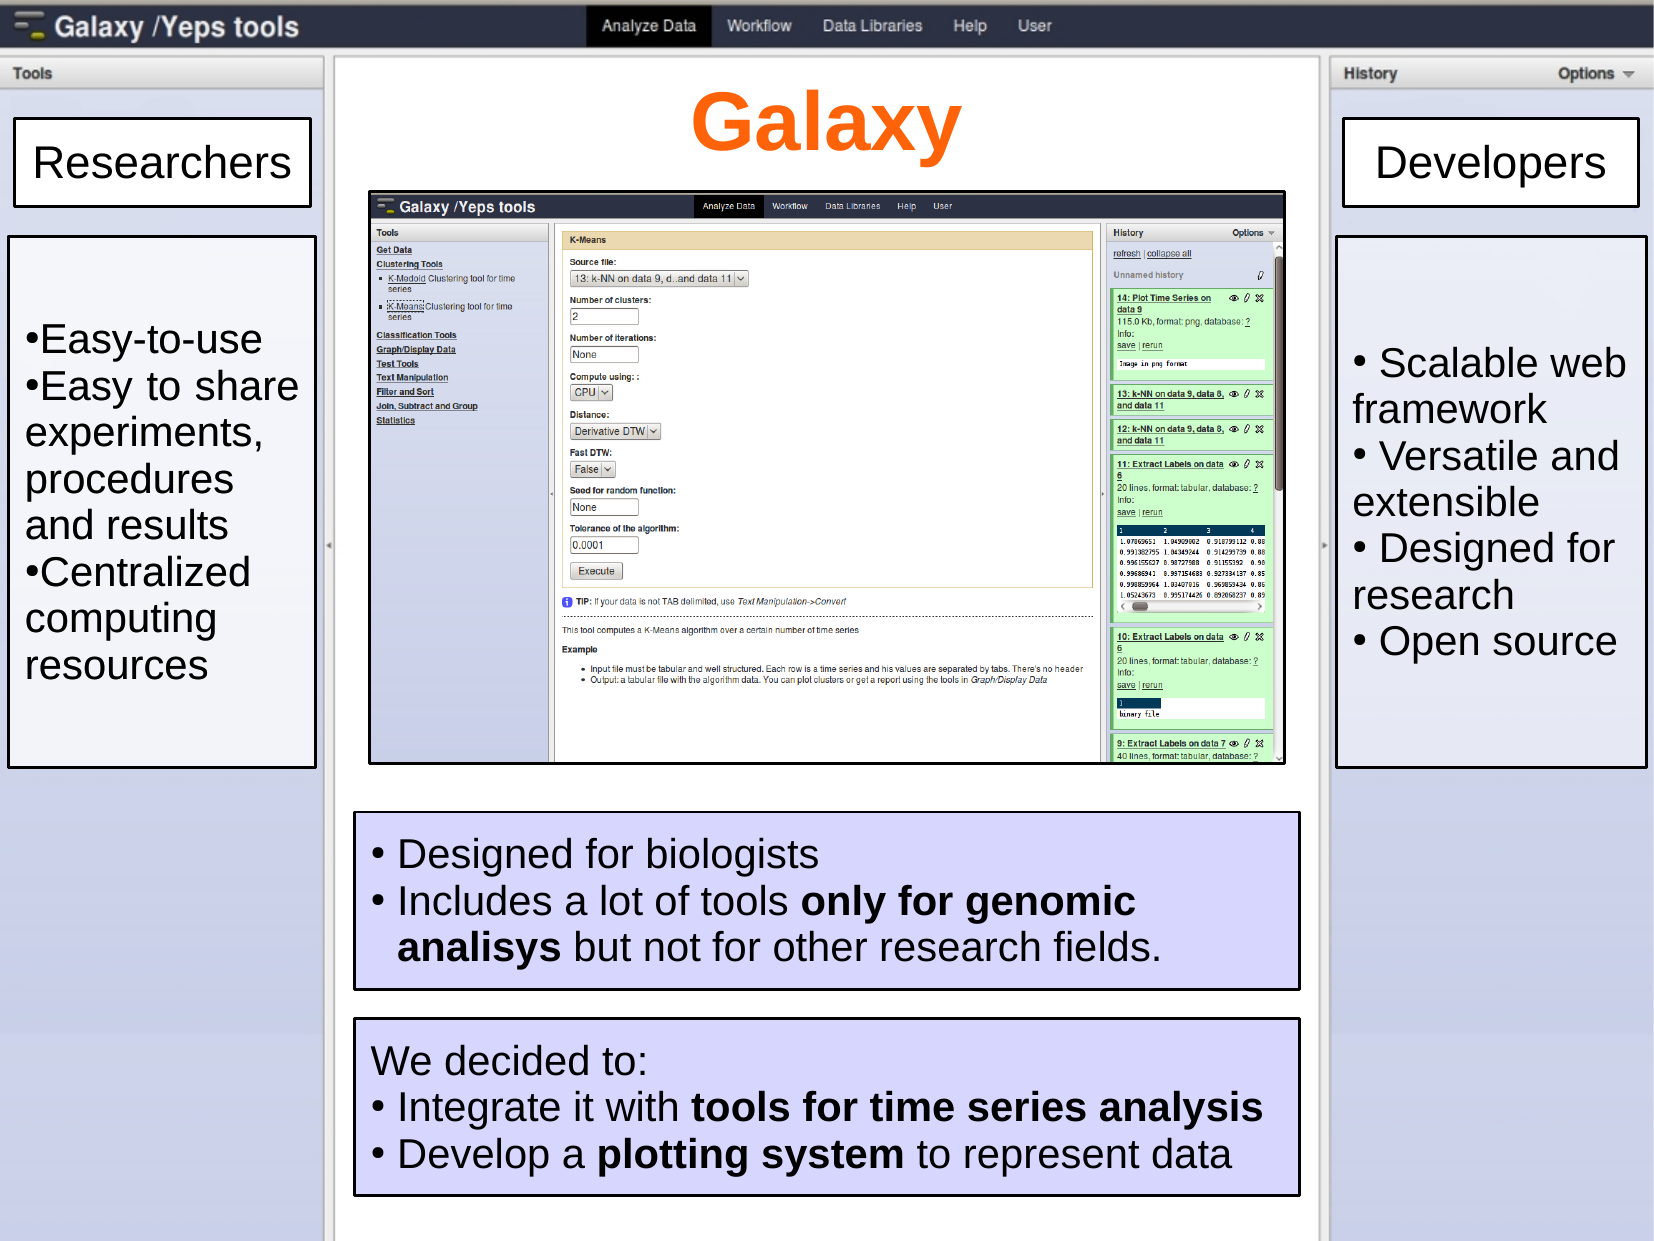

# Galaxy
Researchers
Developers
Easy-to-use
Easy to share experiments, procedures and results
Centralized computing resources
Easy-to-use
Easy to share experiments, procedures and results
Centralized computing resources
 Scalable web framework
 Versatile and extensible
 Designed for research
 Open source
 Designed for biologists
 Includes a lot of tools only for genomic
 analisys but not for other research fields.
We decided to:
 Integrate it with tools for time series analysis
 Develop a plotting system to represent data